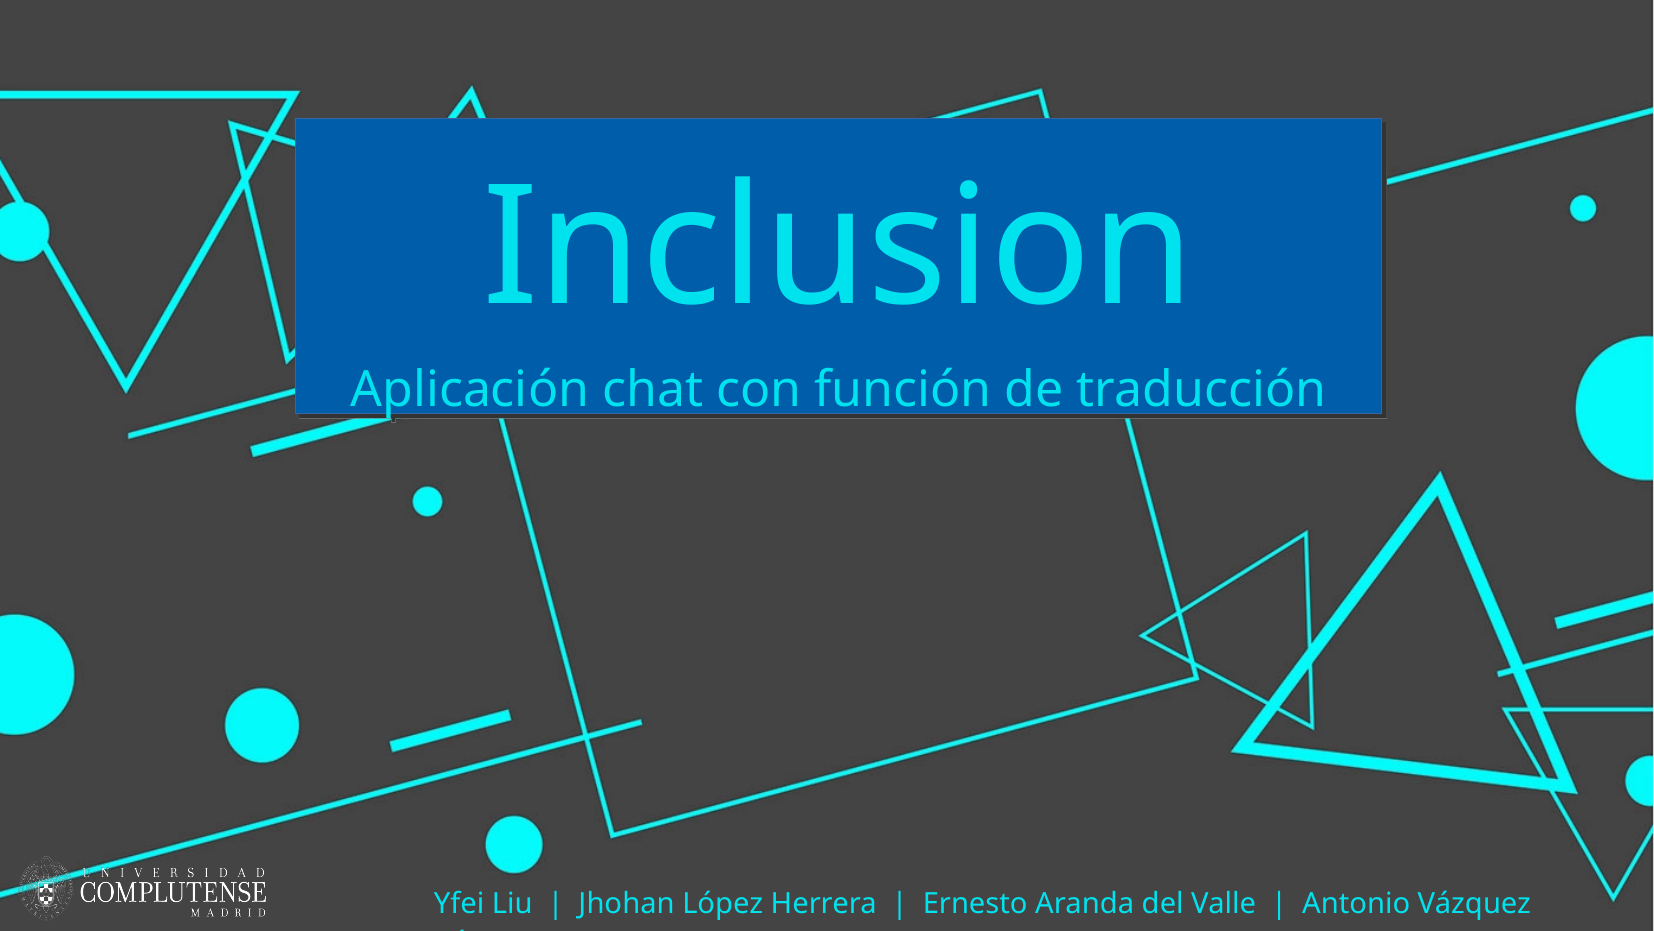

Inclusion
Aplicación chat con función de traducción
Yfei Liu | Jhohan López Herrera | Ernesto Aranda del Valle | Antonio Vázquez Pérez